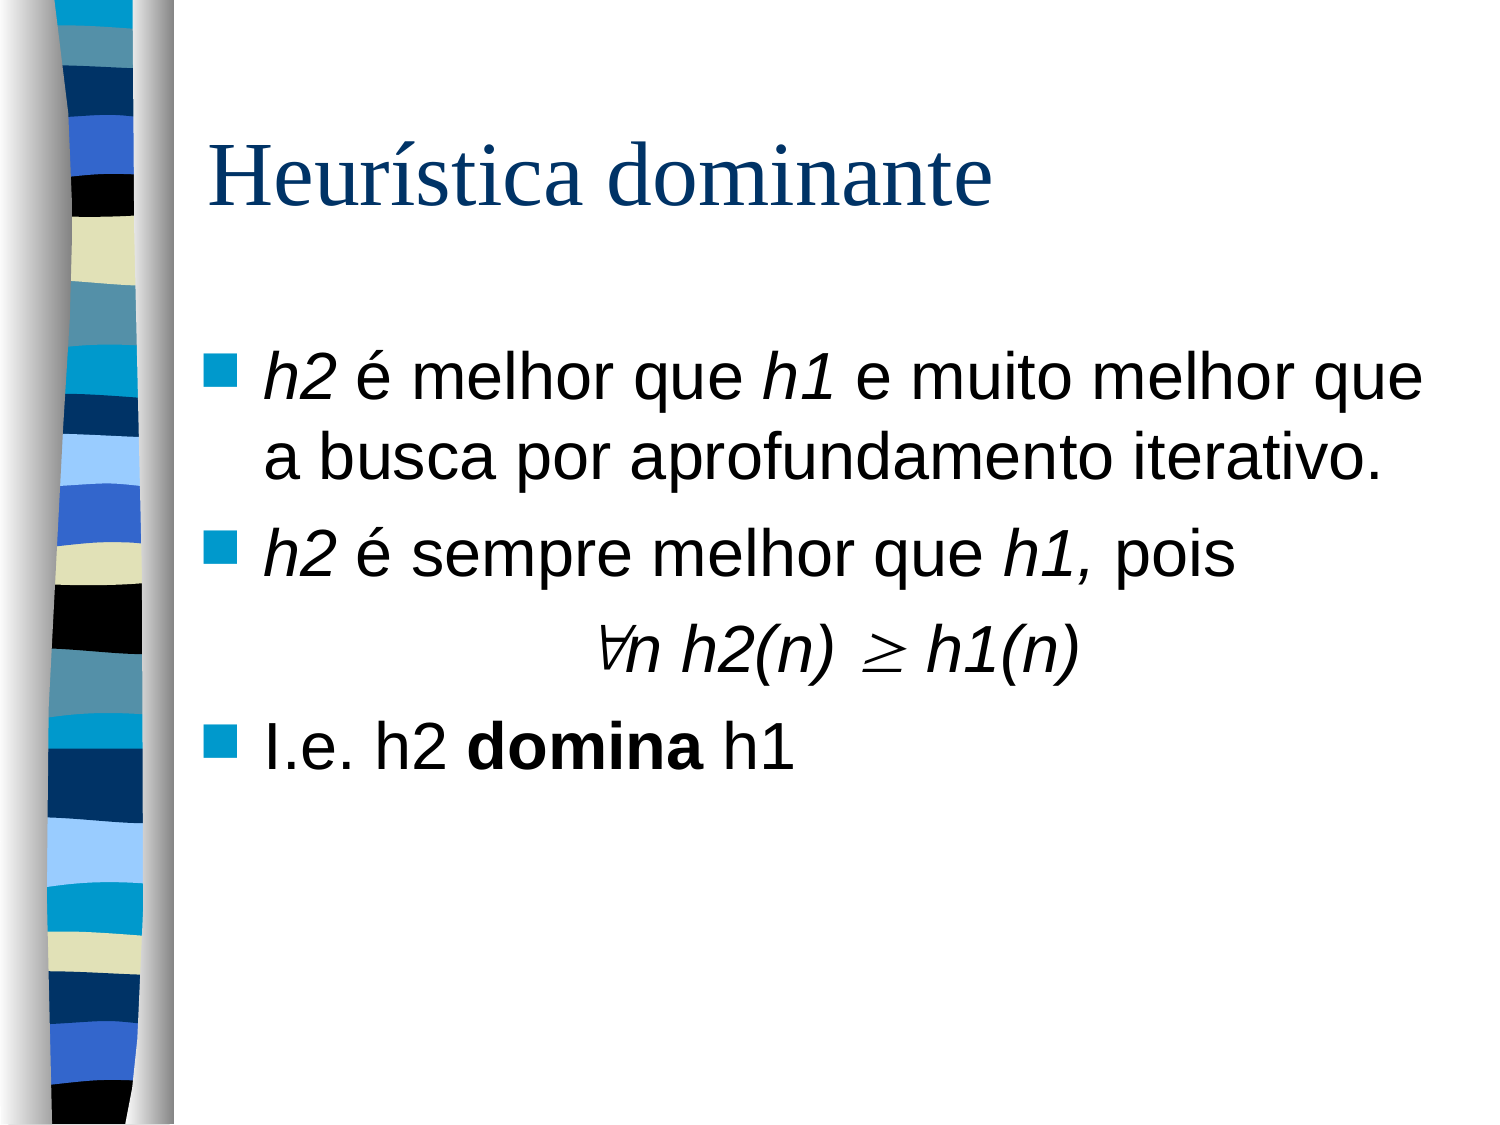

# Heurística dominante
h2 é melhor que h1 e muito melhor que a busca por aprofundamento iterativo.
h2 é sempre melhor que h1, pois
n h2(n)  h1(n)
I.e. h2 domina h1